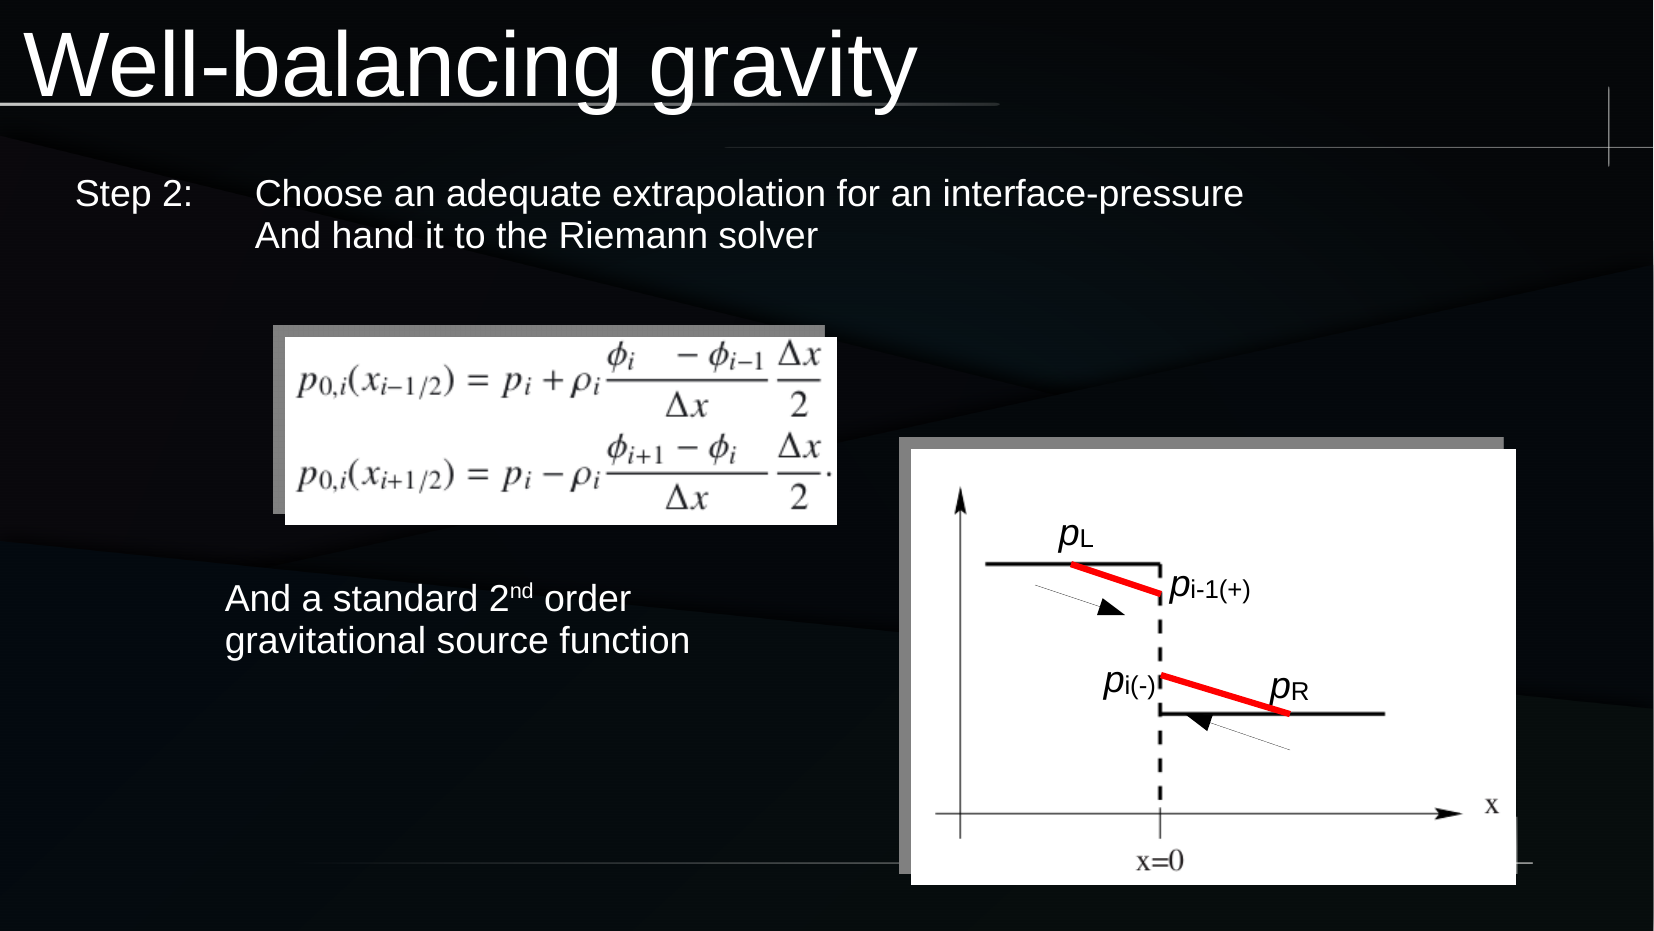

# Well-balancing gravity
Step 2:
Choose an adequate extrapolation for an interface-pressure
And hand it to the Riemann solver
pL
pi-1(+)
And a standard 2nd order gravitational source function
pi(-)
pR